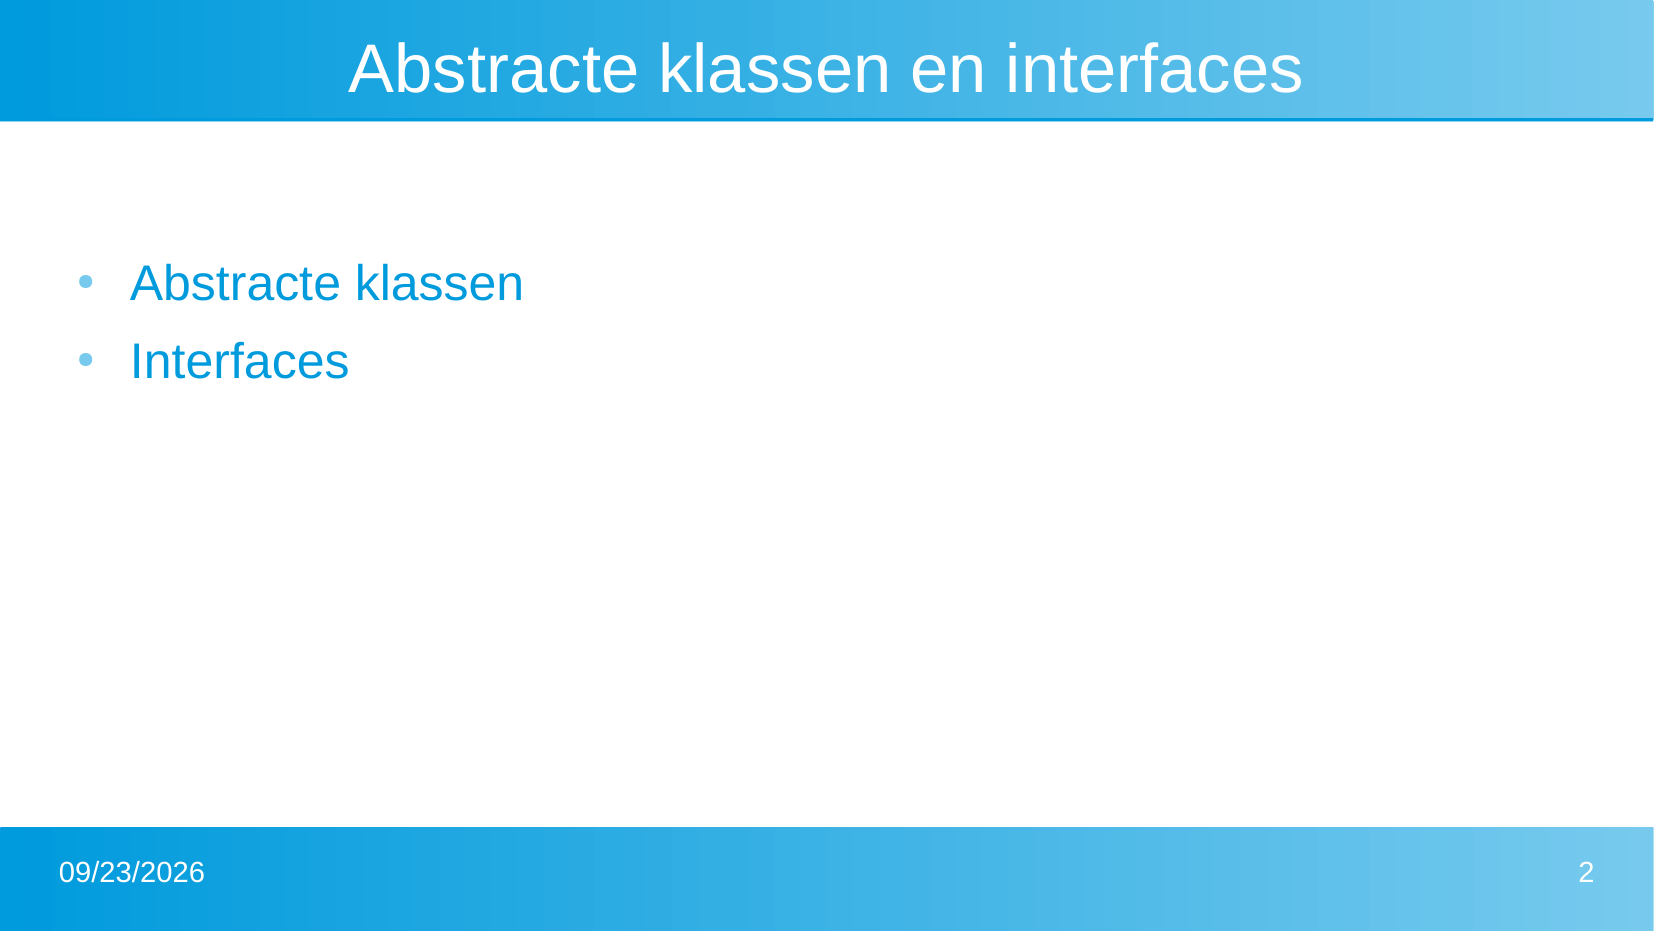

# Abstracte klassen en interfaces
Abstracte klassen
Interfaces
2